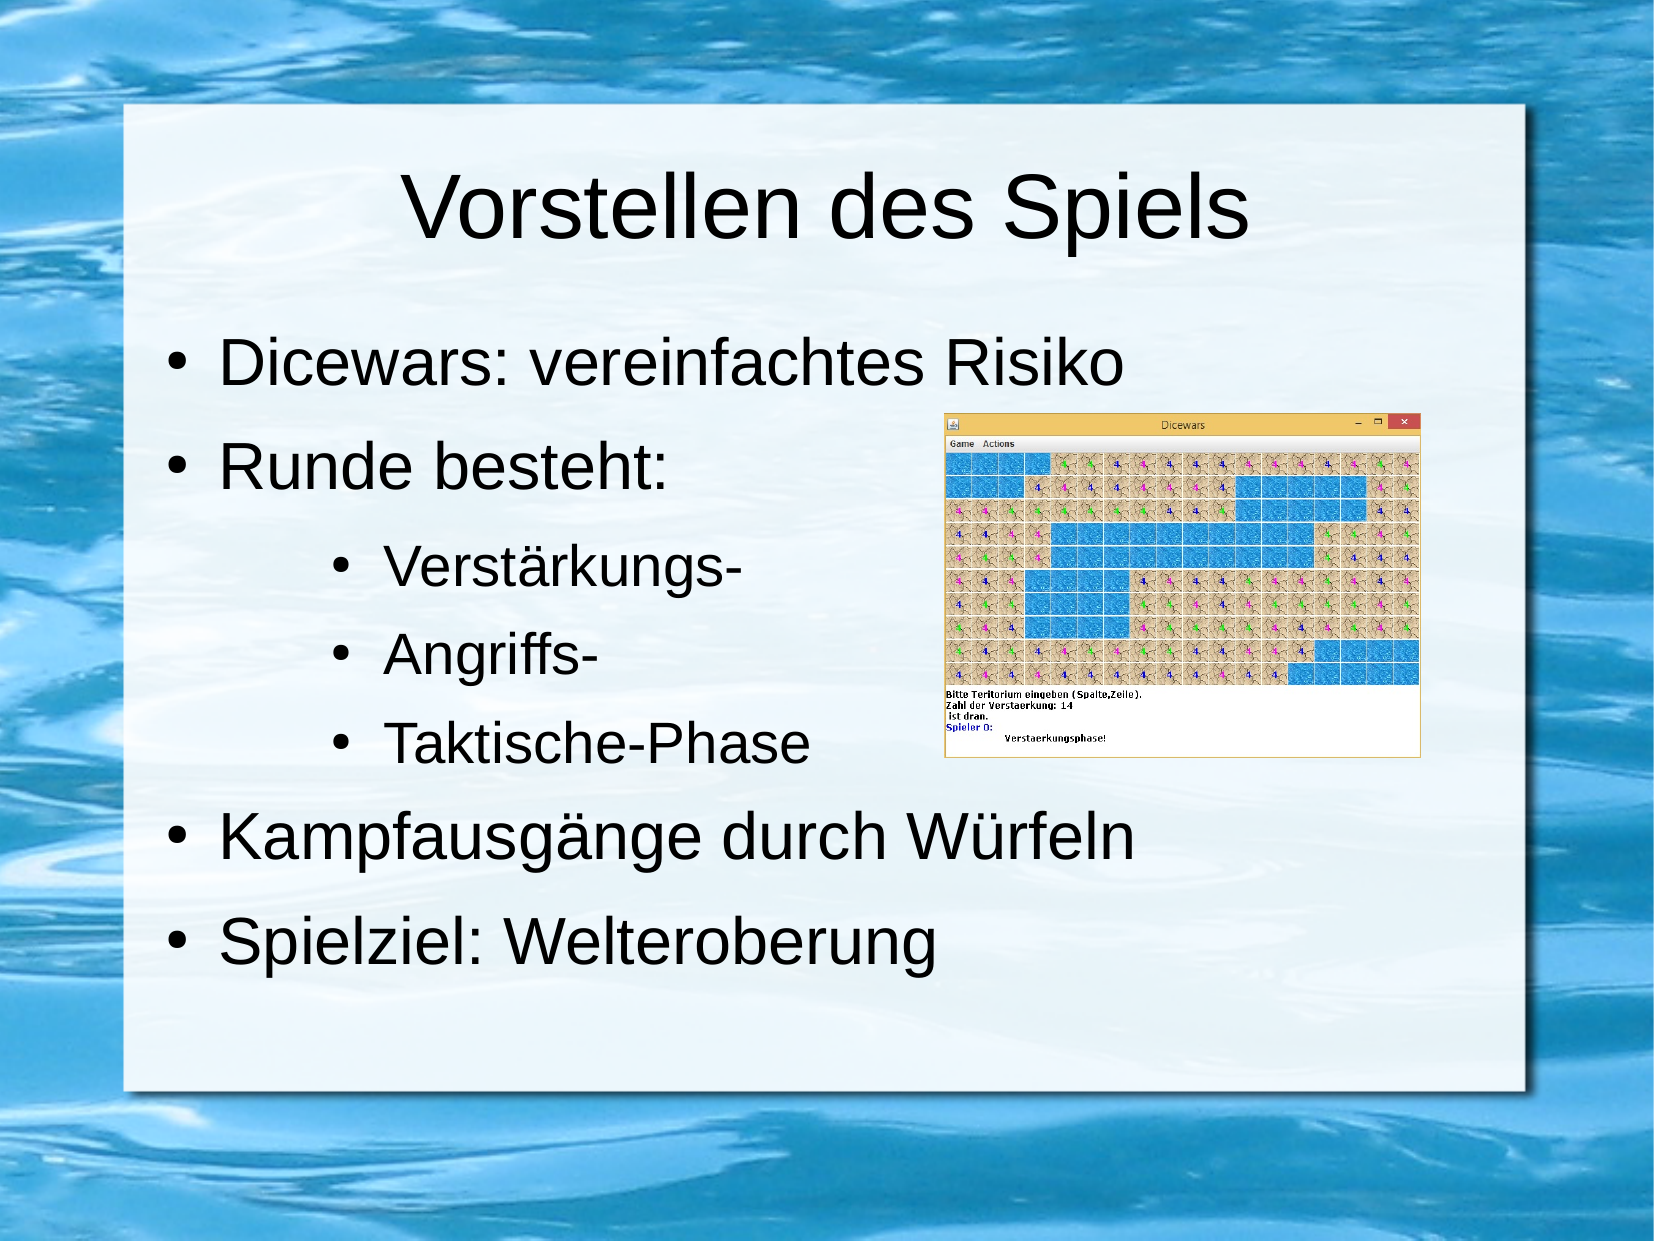

# Vorstellen des Spiels
Dicewars: vereinfachtes Risiko
Runde besteht:
Verstärkungs-
Angriffs-
Taktische-Phase
Kampfausgänge durch Würfeln
Spielziel: Welteroberung